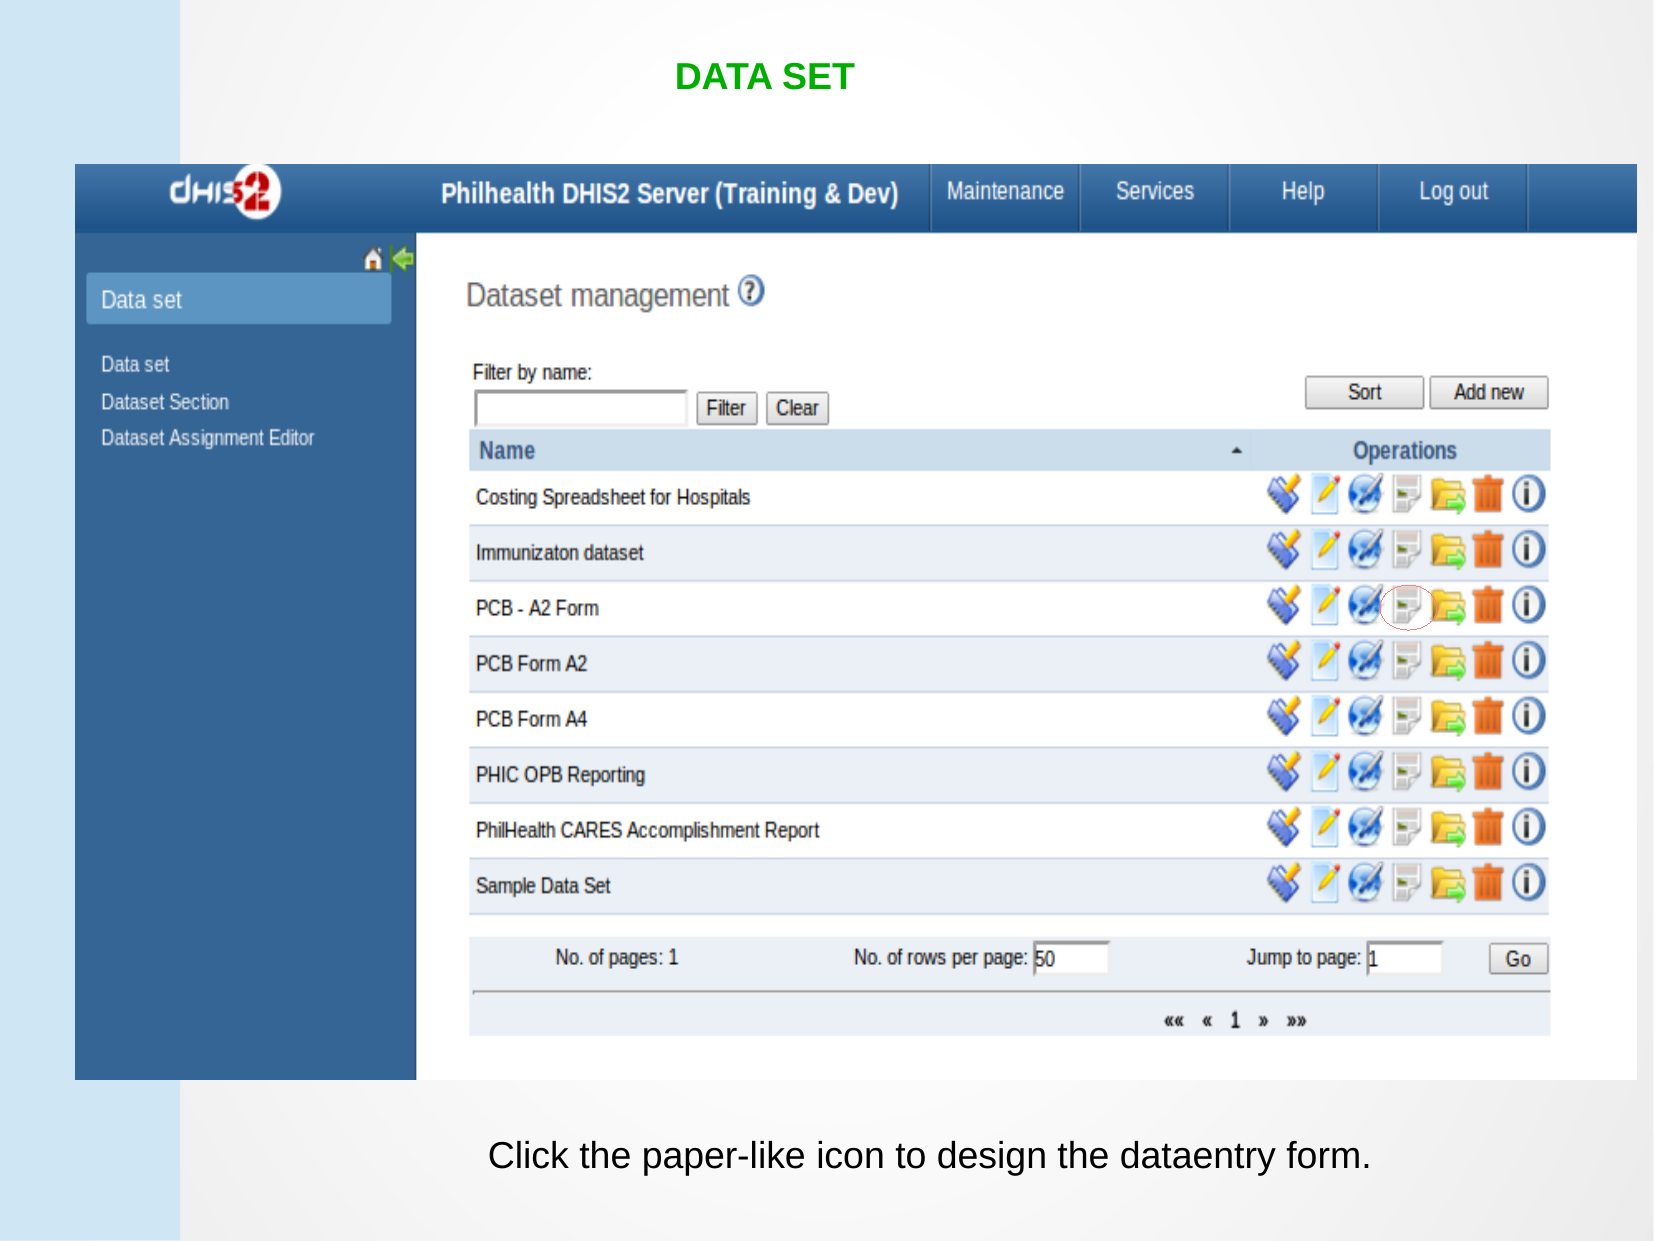

DATA SET
Click the paper-like icon to design the dataentry form.